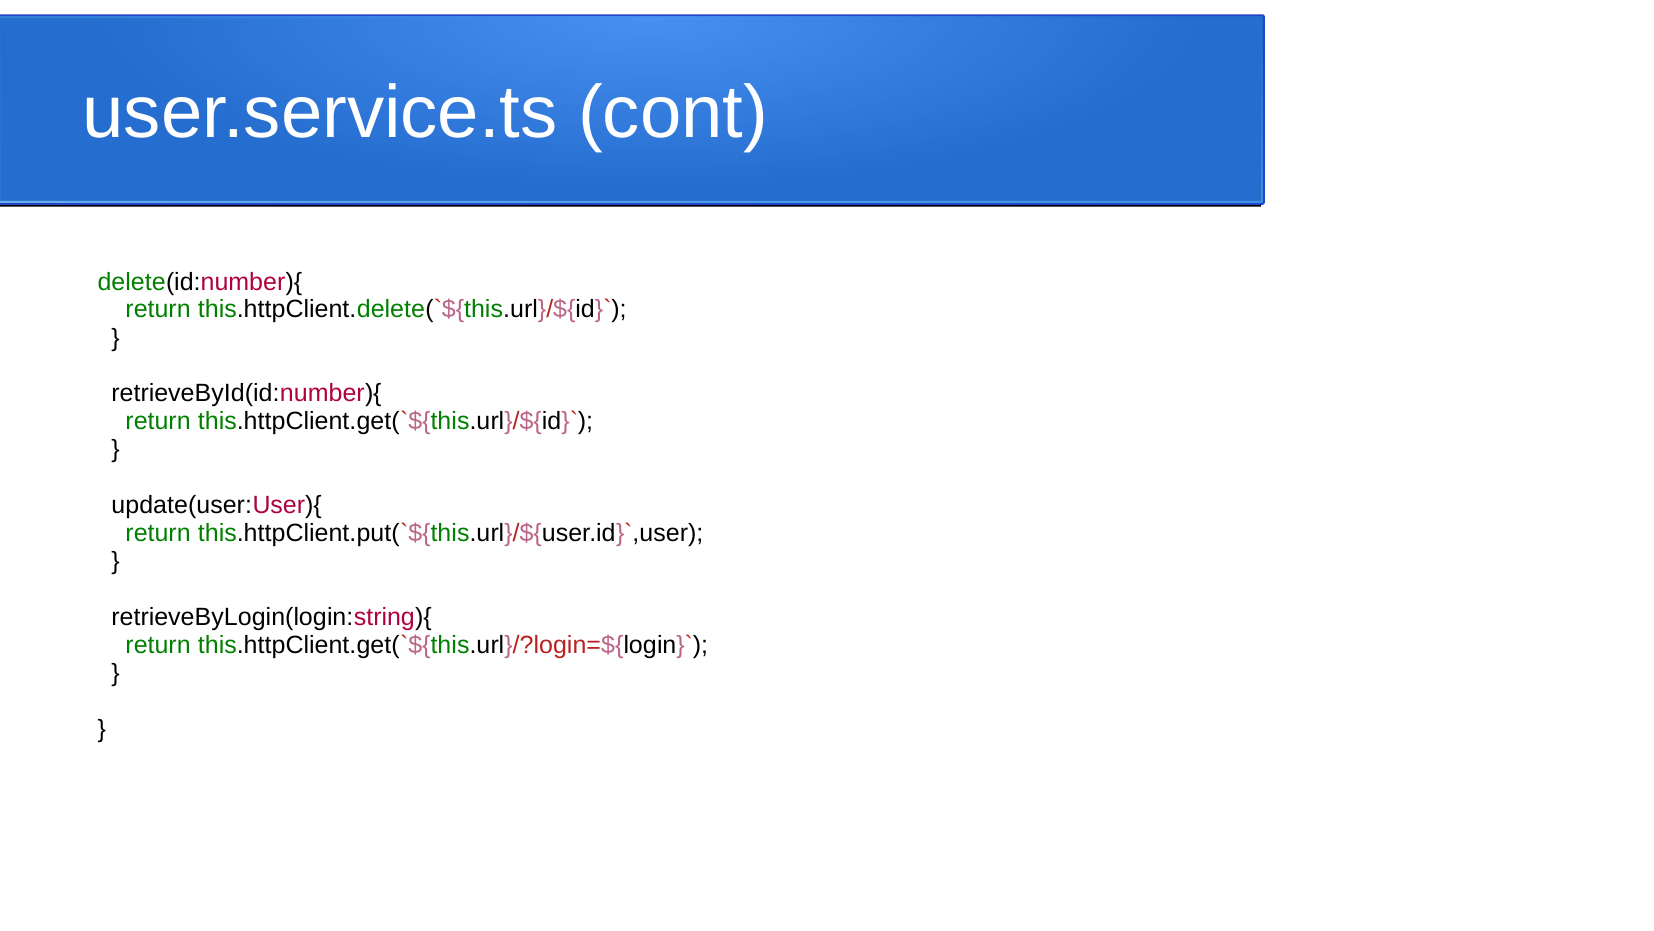

# user.service.ts (cont)
delete(id:number){
 return this.httpClient.delete(`${this.url}/${id}`);
 }
 retrieveById(id:number){
 return this.httpClient.get(`${this.url}/${id}`);
 }
 update(user:User){
 return this.httpClient.put(`${this.url}/${user.id}`,user);
 }
 retrieveByLogin(login:string){
 return this.httpClient.get(`${this.url}/?login=${login}`);
 }
}